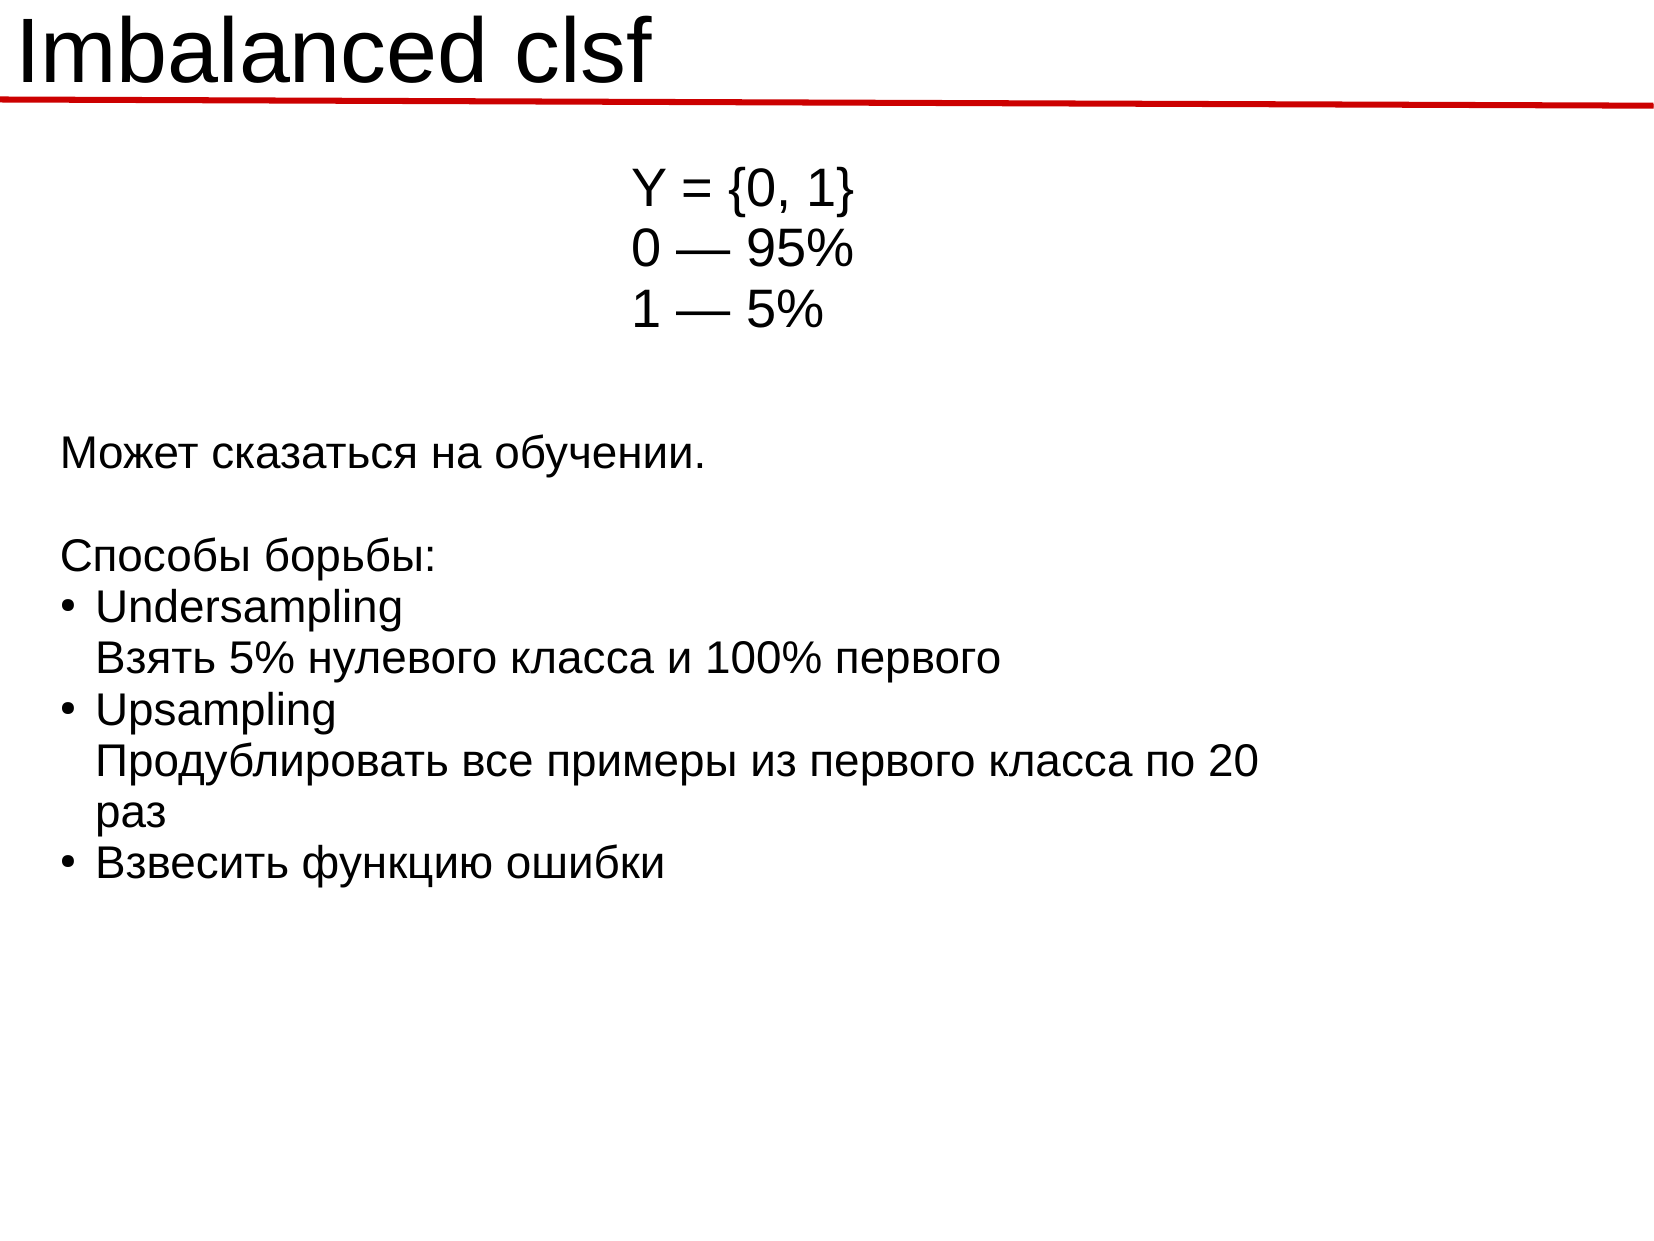

# Imbalanced clsf
Y = {0, 1}
0 — 95%
1 — 5%
Может сказаться на обучении.
Способы борьбы:
Undersampling
Взять 5% нулевого класса и 100% первого
Upsampling
Продублировать все примеры из первого класса по 20 раз
Взвесить функцию ошибки